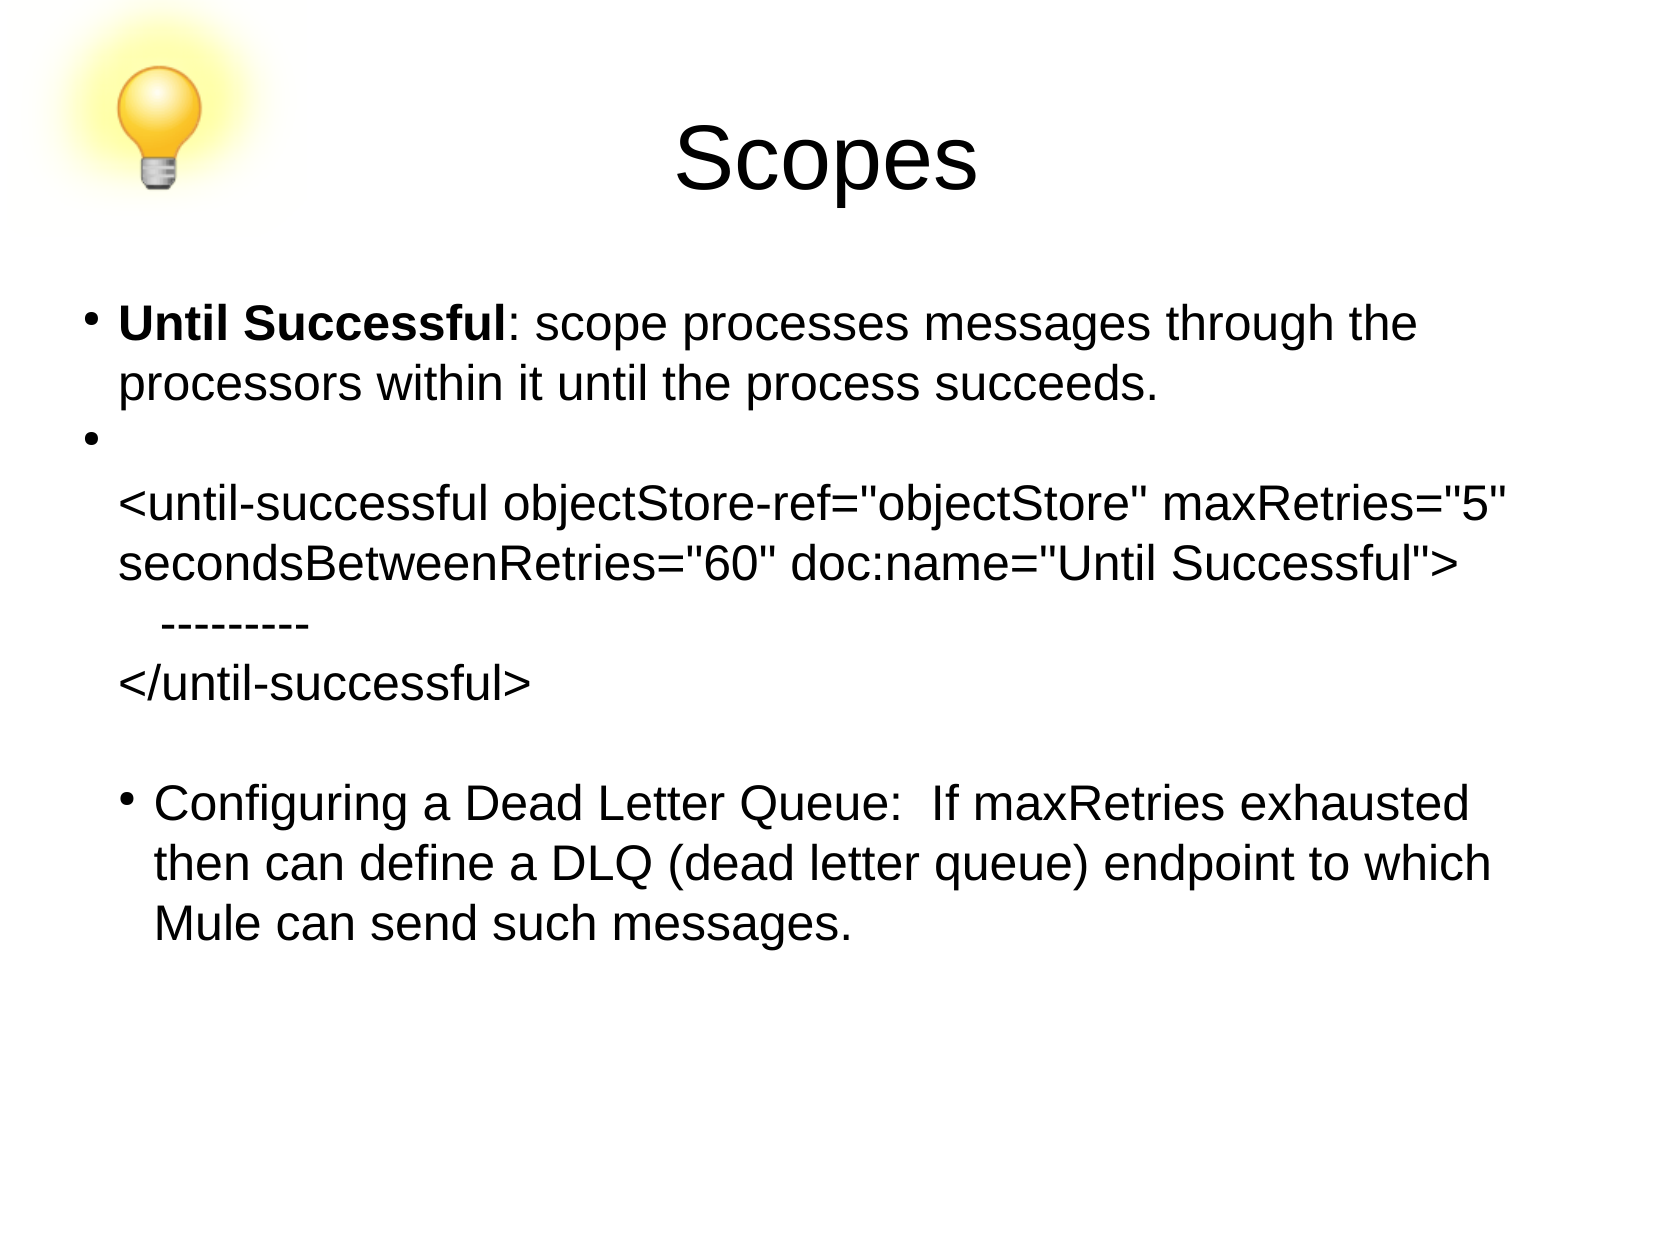

Scopes
Until Successful: scope processes messages through the processors within it until the process succeeds.
<until-successful objectStore-ref="objectStore" maxRetries="5" secondsBetweenRetries="60" doc:name="Until Successful">
 ---------
</until-successful>
Configuring a Dead Letter Queue: If maxRetries exhausted then can define a DLQ (dead letter queue) endpoint to which Mule can send such messages.